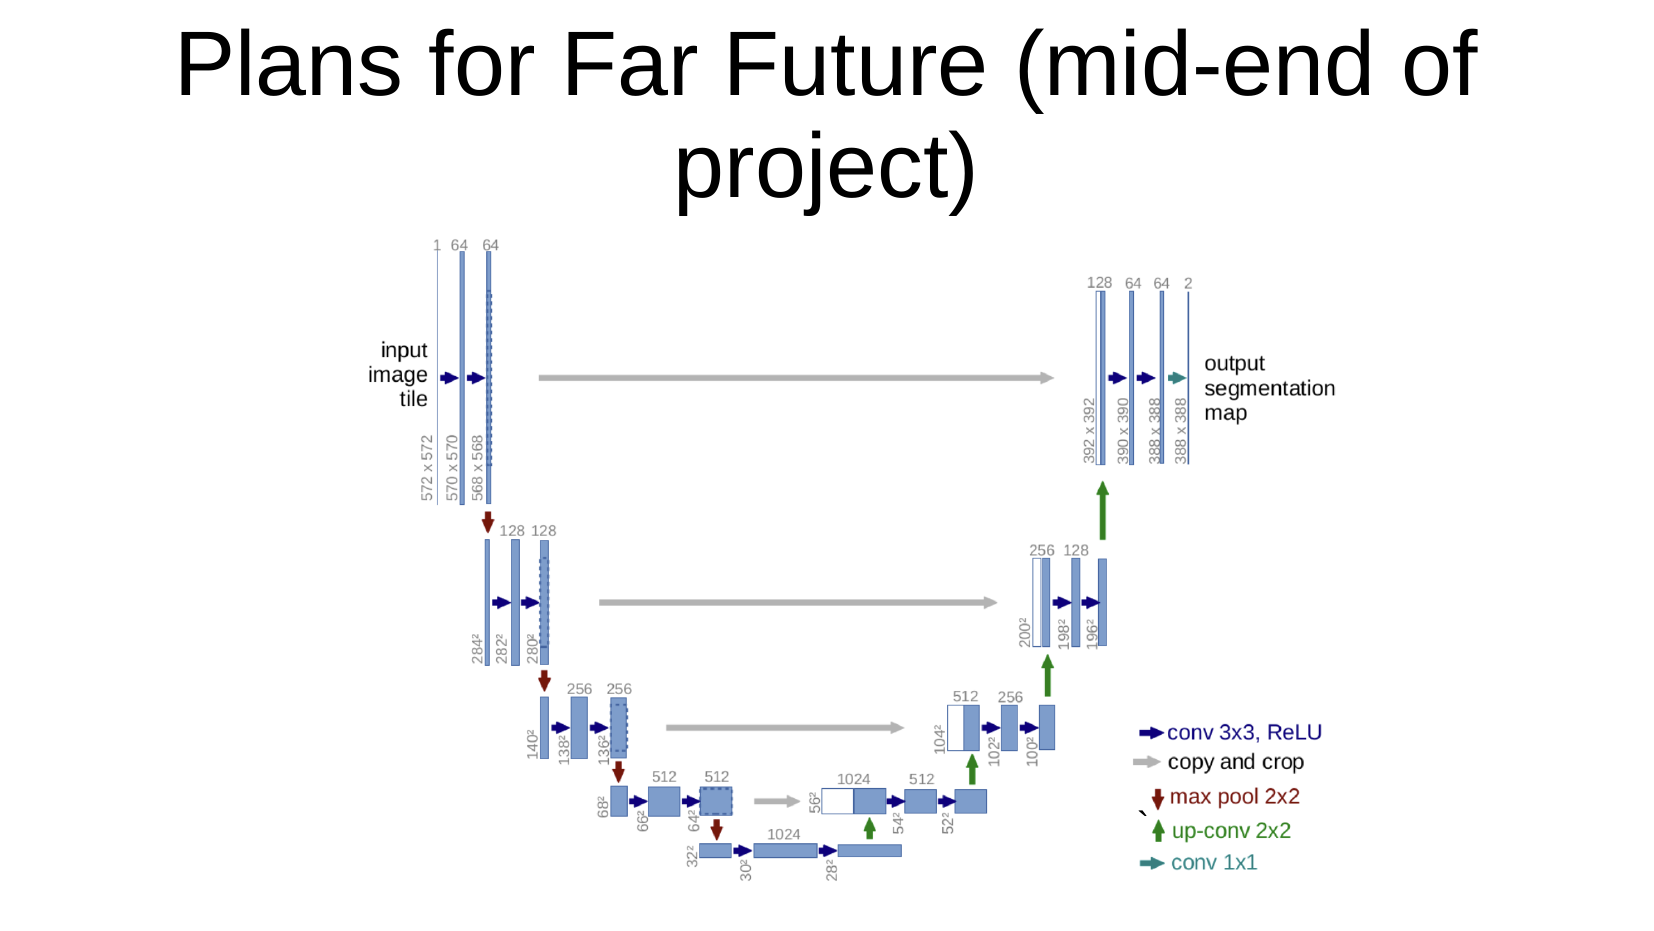

# Plans for Far Future (mid-end of project)
`